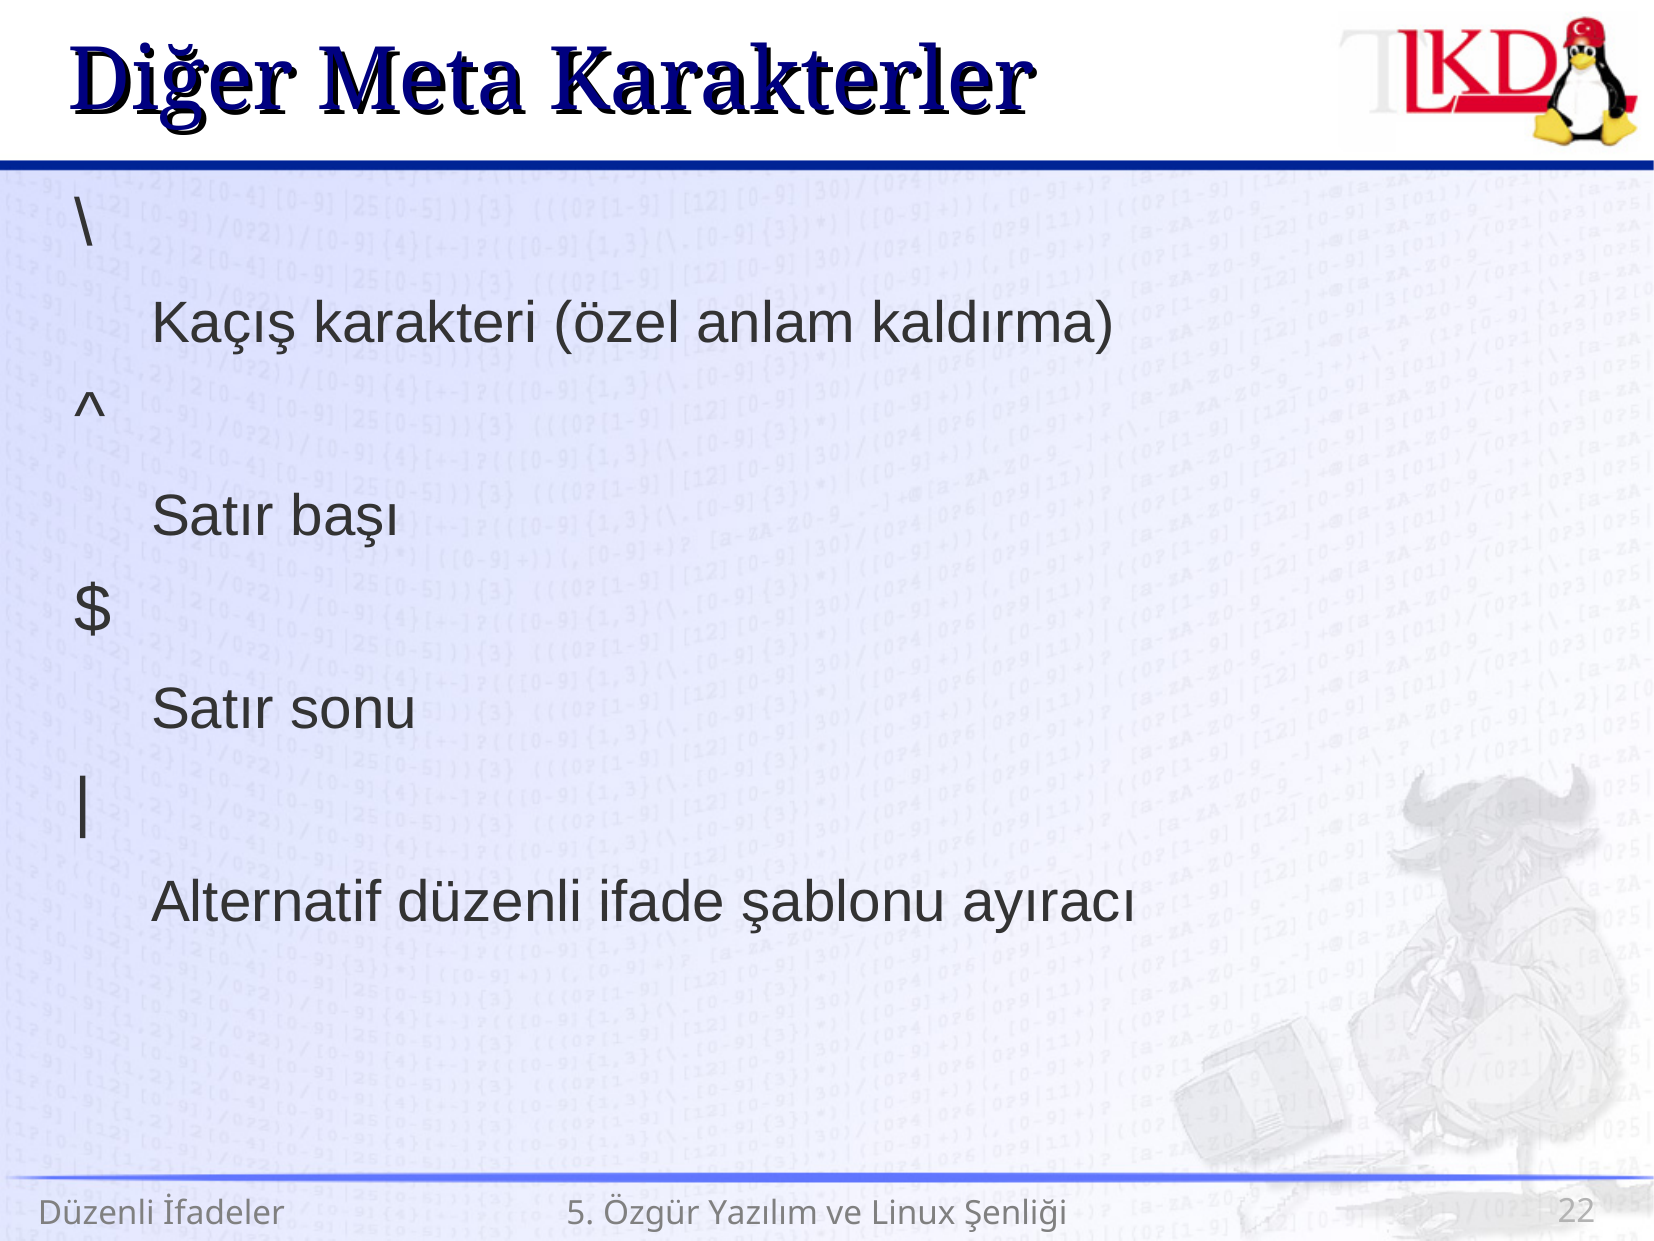

# Diğer Meta Karakterler
\
Kaçış karakteri (özel anlam kaldırma)
^
Satır başı
$
Satır sonu
|
Alternatif düzenli ifade şablonu ayıracı